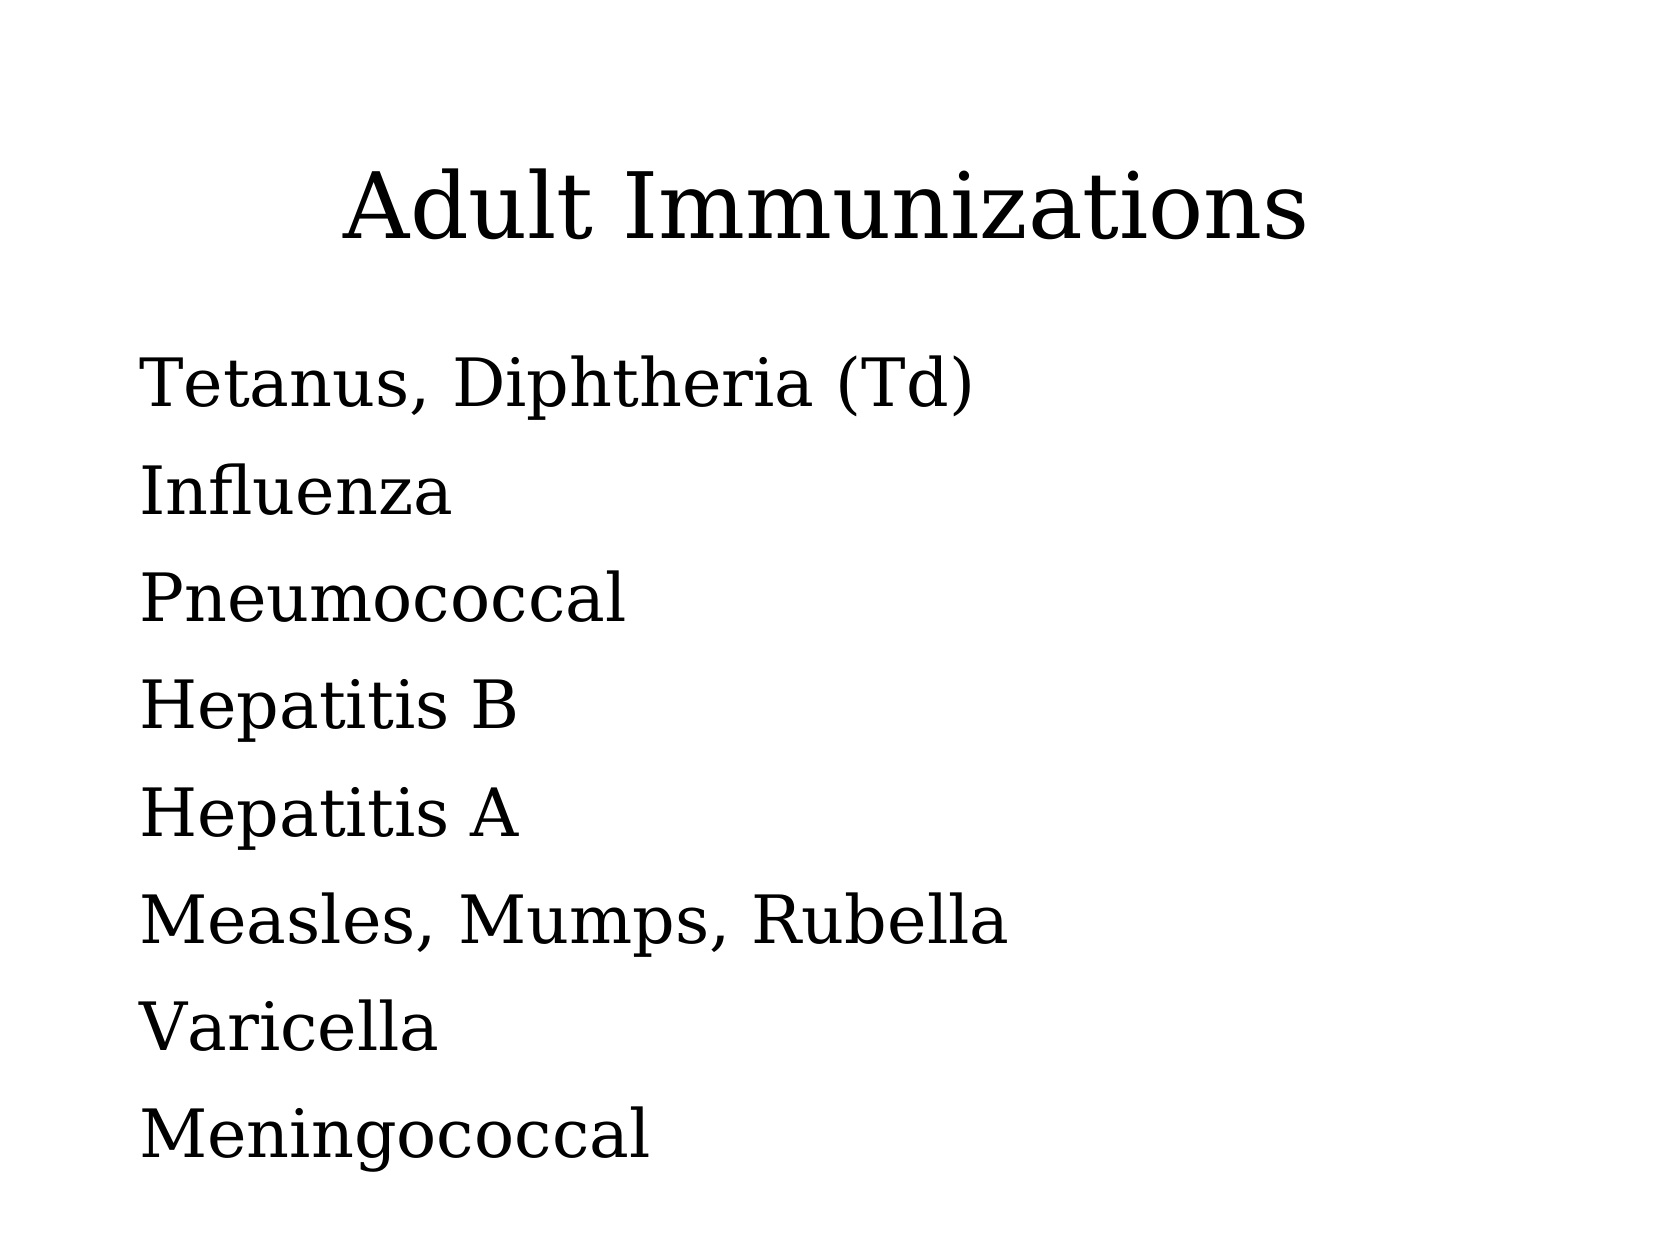

# Adult Immunizations
Tetanus, Diphtheria (Td)
Influenza
Pneumococcal
Hepatitis B
Hepatitis A
Measles, Mumps, Rubella
Varicella
Meningococcal